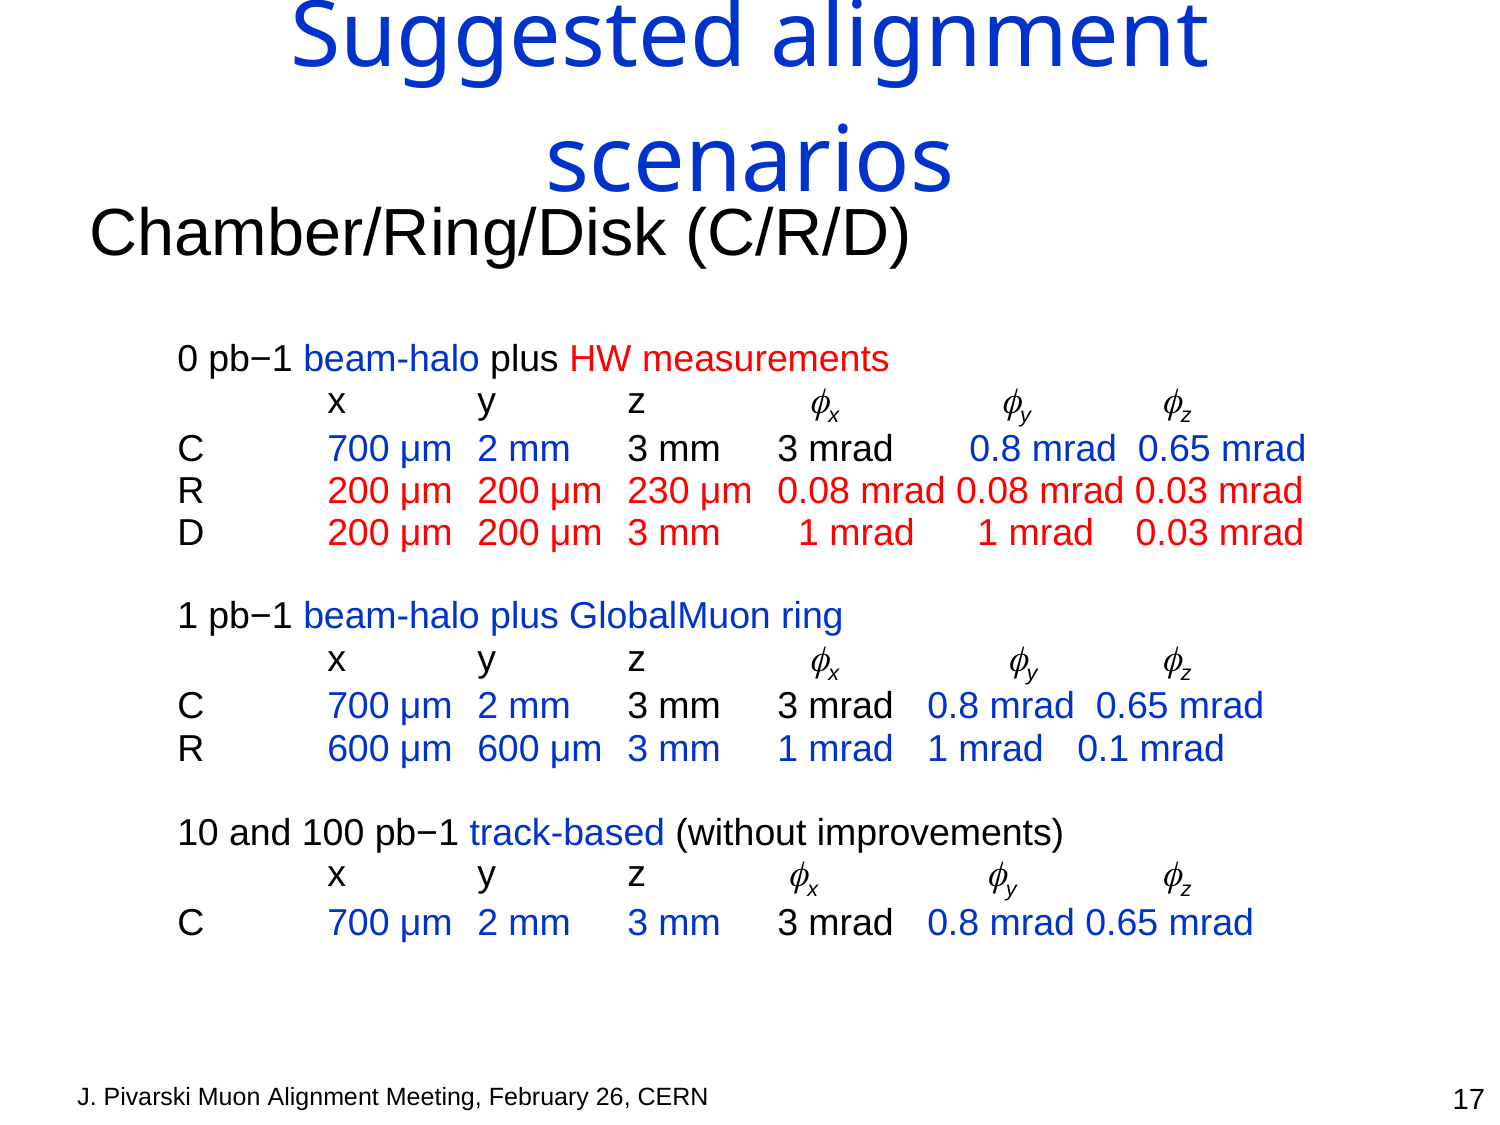

# Suggested alignment scenarios
Chamber/Ring/Disk (C/R/D)
0 pb−1 beam-halo plus HW measurements
	x 	y 	z 	 x 	 y	 z
C 	700 μm 	2 mm 	3 mm 	3 mrad 	 0.8 mrad 0.65 mrad
R 	200 μm 	200 μm 	230 μm 	0.08 mrad 0.08 mrad 0.03 mrad
D 	200 μm 	200 μm 	3 mm 	 1 mrad 1 mrad 0.03 mrad
1 pb−1 beam-halo plus GlobalMuon ring
	x 	y 	z 	 x y	 z
C 	700 μm 	2 mm 	3 mm 	3 mrad 	0.8 mrad 0.65 mrad
R 	600 μm 	600 μm 	3 mm 	1 mrad 	1 mrad 	0.1 mrad
10 and 100 pb−1 track-based (without improvements)
	x 	y 	z 	 x y	 z
C 	700 μm 	2 mm 	3 mm 	3 mrad 	0.8 mrad 0.65 mrad
17